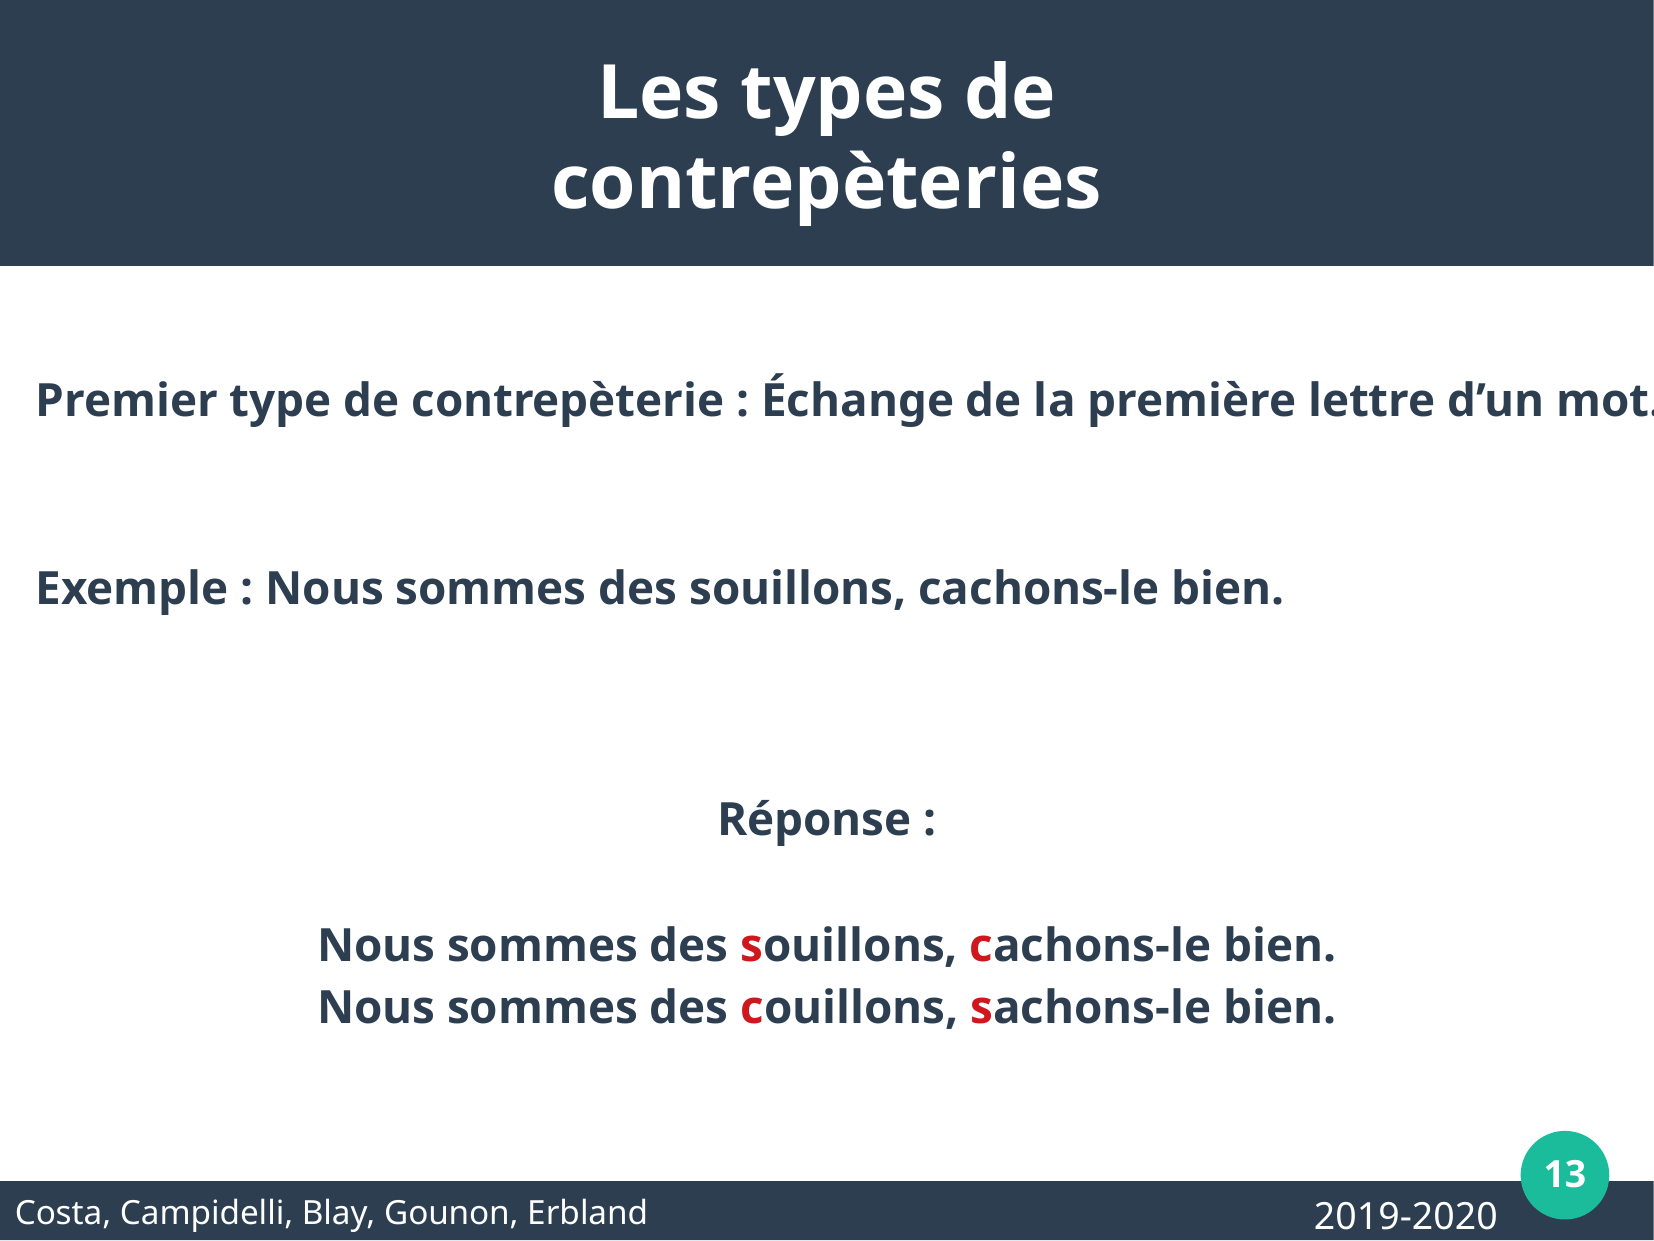

# Les types de contrepèteries
Premier type de contrepèterie : Échange de la première lettre d’un mot.
Exemple : Nous sommes des souillons, cachons-le bien.
Réponse :
Nous sommes des souillons, cachons-le bien.
Nous sommes des couillons, sachons-le bien.
Costa, Campidelli, Blay, Gounon, Erbland
2019-2020